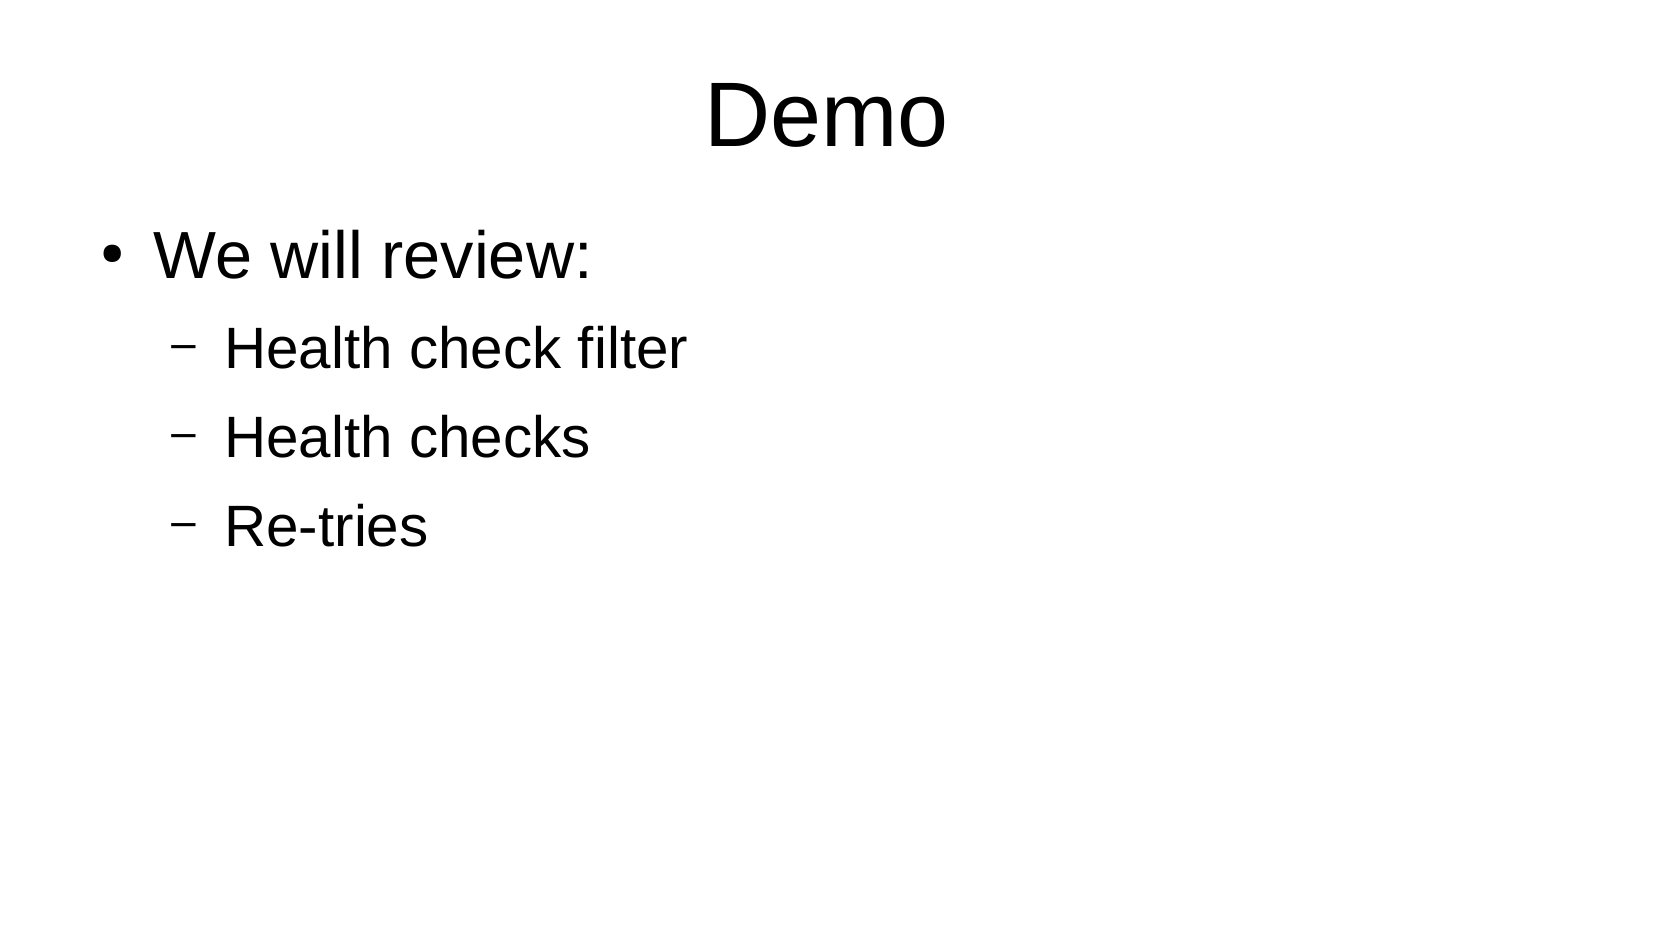

# Demo
We will review:
Health check filter
Health checks
Re-tries